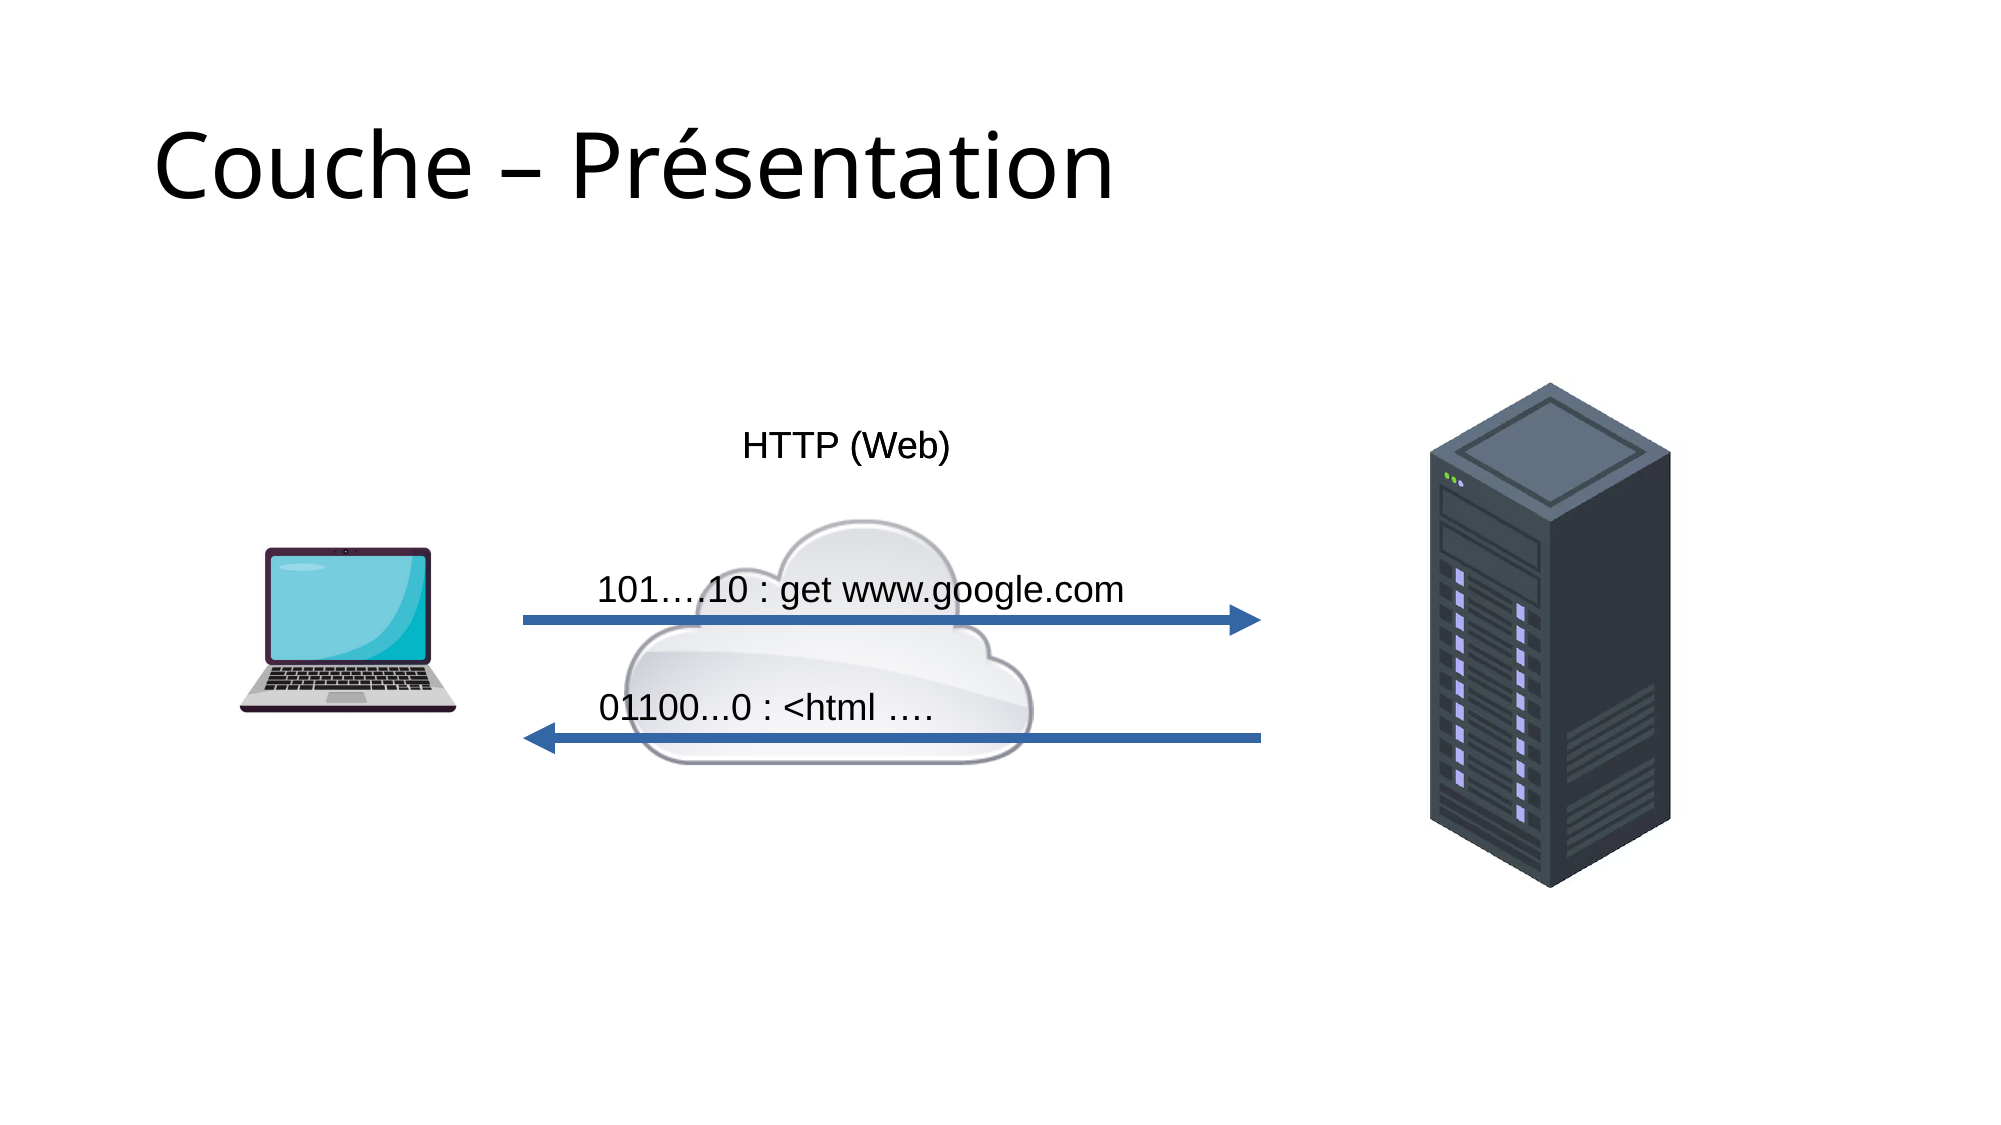

# Couche – Présentation
HTTP (Web)
HTTP (Web)
101….10 : get www.google.com
01100...0 : <html ….